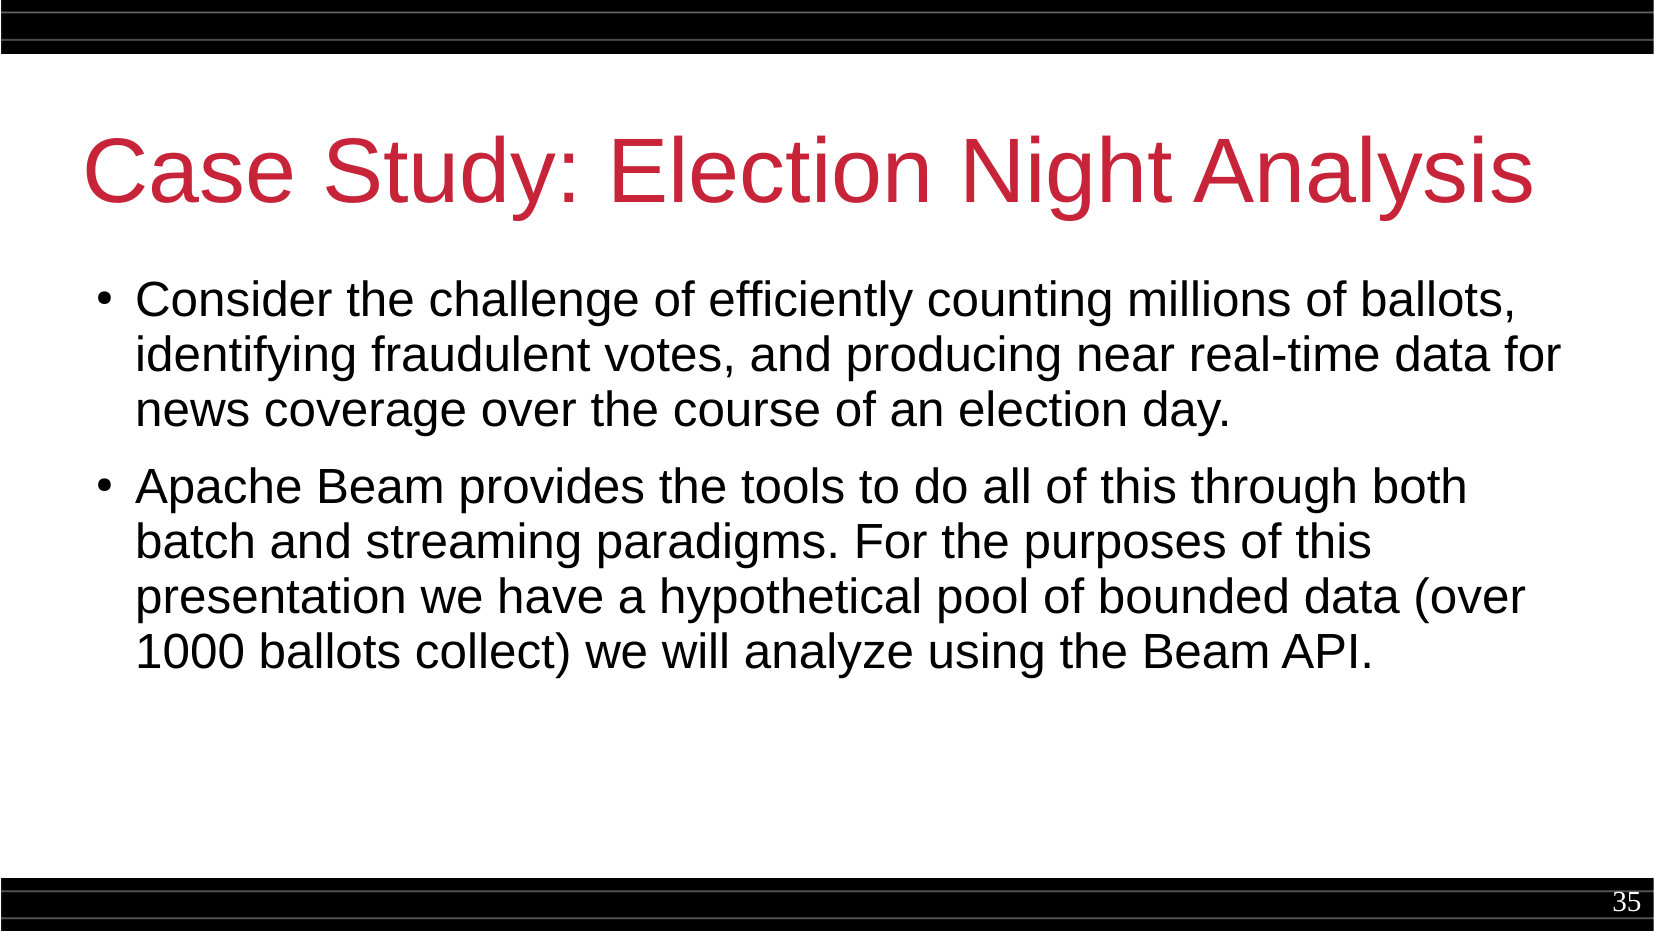

# Case Study: Election Night Analysis
Consider the challenge of efficiently counting millions of ballots, identifying fraudulent votes, and producing near real-time data for news coverage over the course of an election day.
Apache Beam provides the tools to do all of this through both batch and streaming paradigms. For the purposes of this presentation we have a hypothetical pool of bounded data (over 1000 ballots collect) we will analyze using the Beam API.